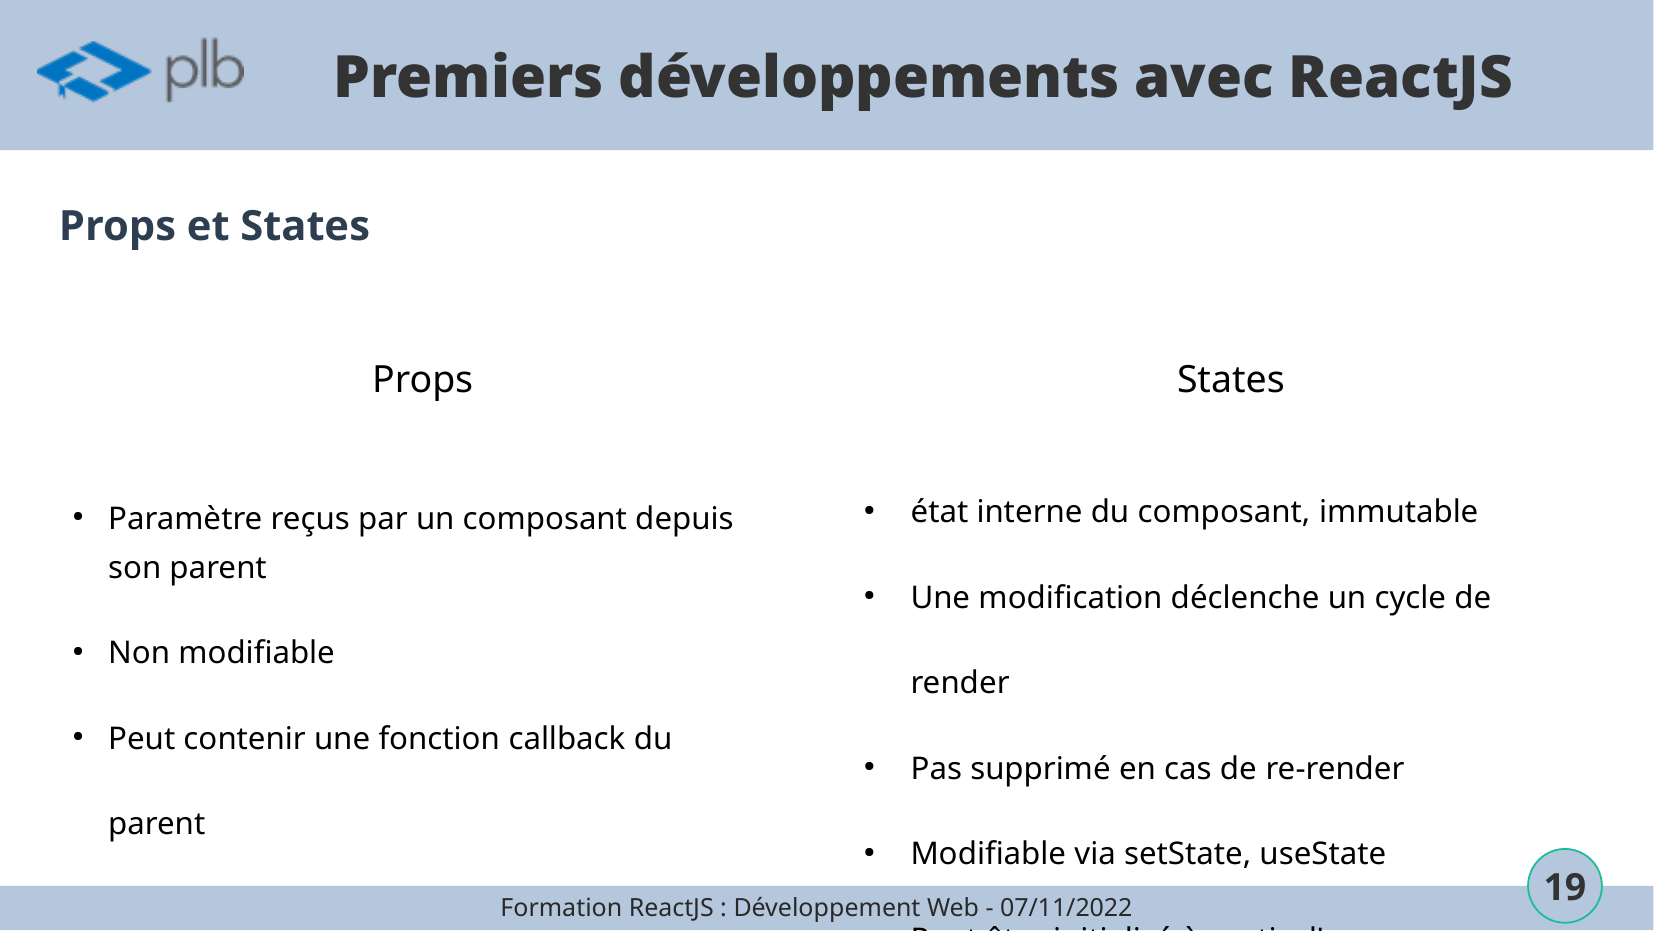

# Premiers développements avec ReactJS
Props et States
Props
Paramètre reçus par un composant depuis son parent
Non modifiable
Peut contenir une fonction callback du parent
States
état interne du composant, immutable
Une modification déclenche un cycle de render
Pas supprimé en cas de re-render
Modifiable via setState, useState
Peut être initialisé à partir d'une prop
Ralenti les performances de l'application
Formation ReactJS : Développement Web - 07/11/2022